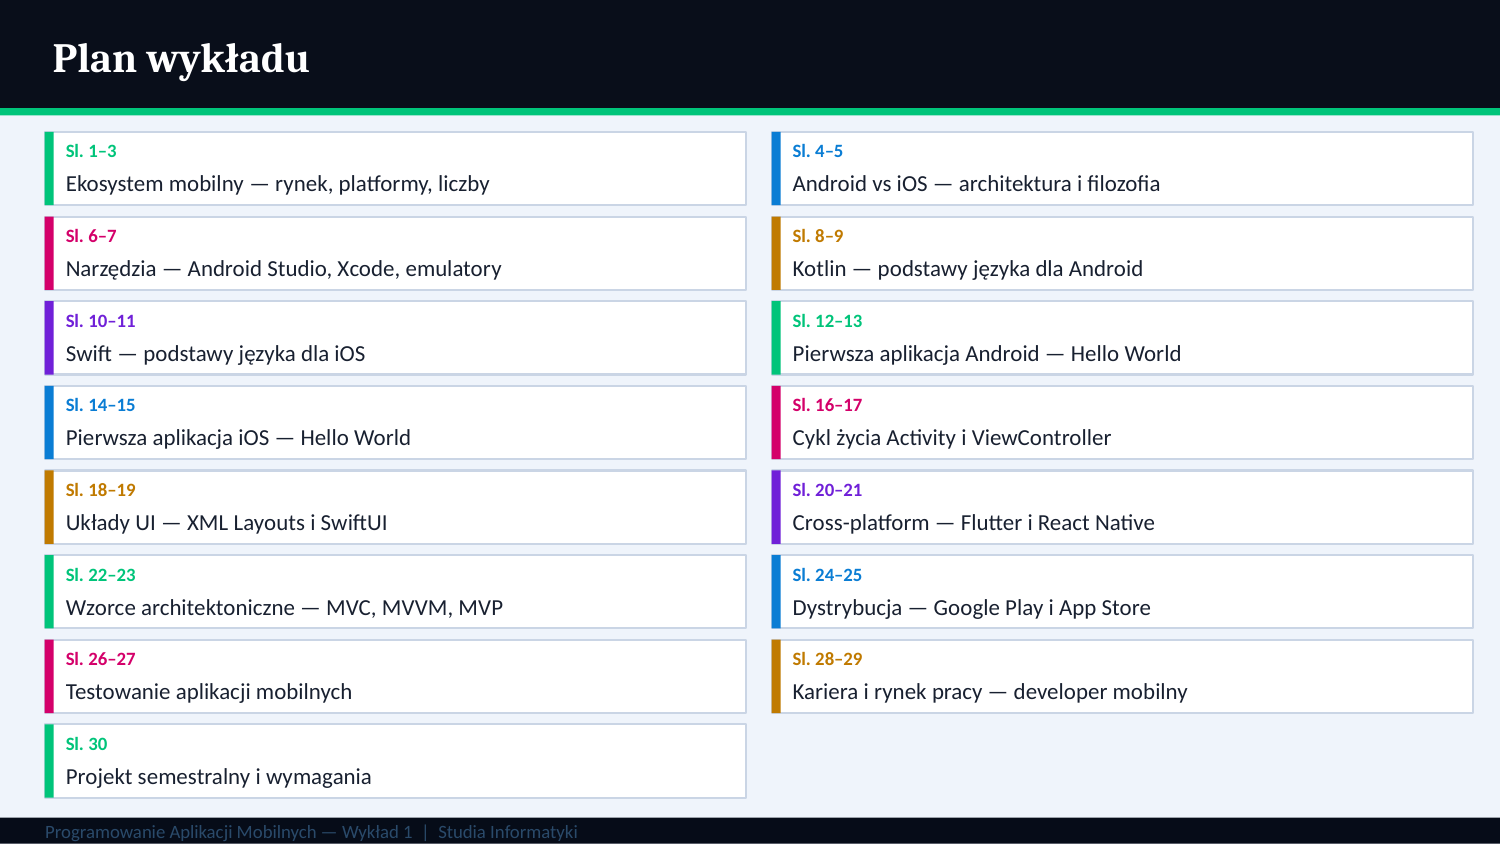

Plan wykładu
Sl. 1–3
Sl. 4–5
Ekosystem mobilny — rynek, platformy, liczby
Android vs iOS — architektura i filozofia
Sl. 6–7
Sl. 8–9
Narzędzia — Android Studio, Xcode, emulatory
Kotlin — podstawy języka dla Android
Sl. 10–11
Sl. 12–13
Swift — podstawy języka dla iOS
Pierwsza aplikacja Android — Hello World
Sl. 14–15
Sl. 16–17
Pierwsza aplikacja iOS — Hello World
Cykl życia Activity i ViewController
Sl. 18–19
Sl. 20–21
Układy UI — XML Layouts i SwiftUI
Cross-platform — Flutter i React Native
Sl. 22–23
Sl. 24–25
Wzorce architektoniczne — MVC, MVVM, MVP
Dystrybucja — Google Play i App Store
Sl. 26–27
Sl. 28–29
Testowanie aplikacji mobilnych
Kariera i rynek pracy — developer mobilny
Sl. 30
Projekt semestralny i wymagania
Programowanie Aplikacji Mobilnych — Wykład 1 | Studia Informatyki